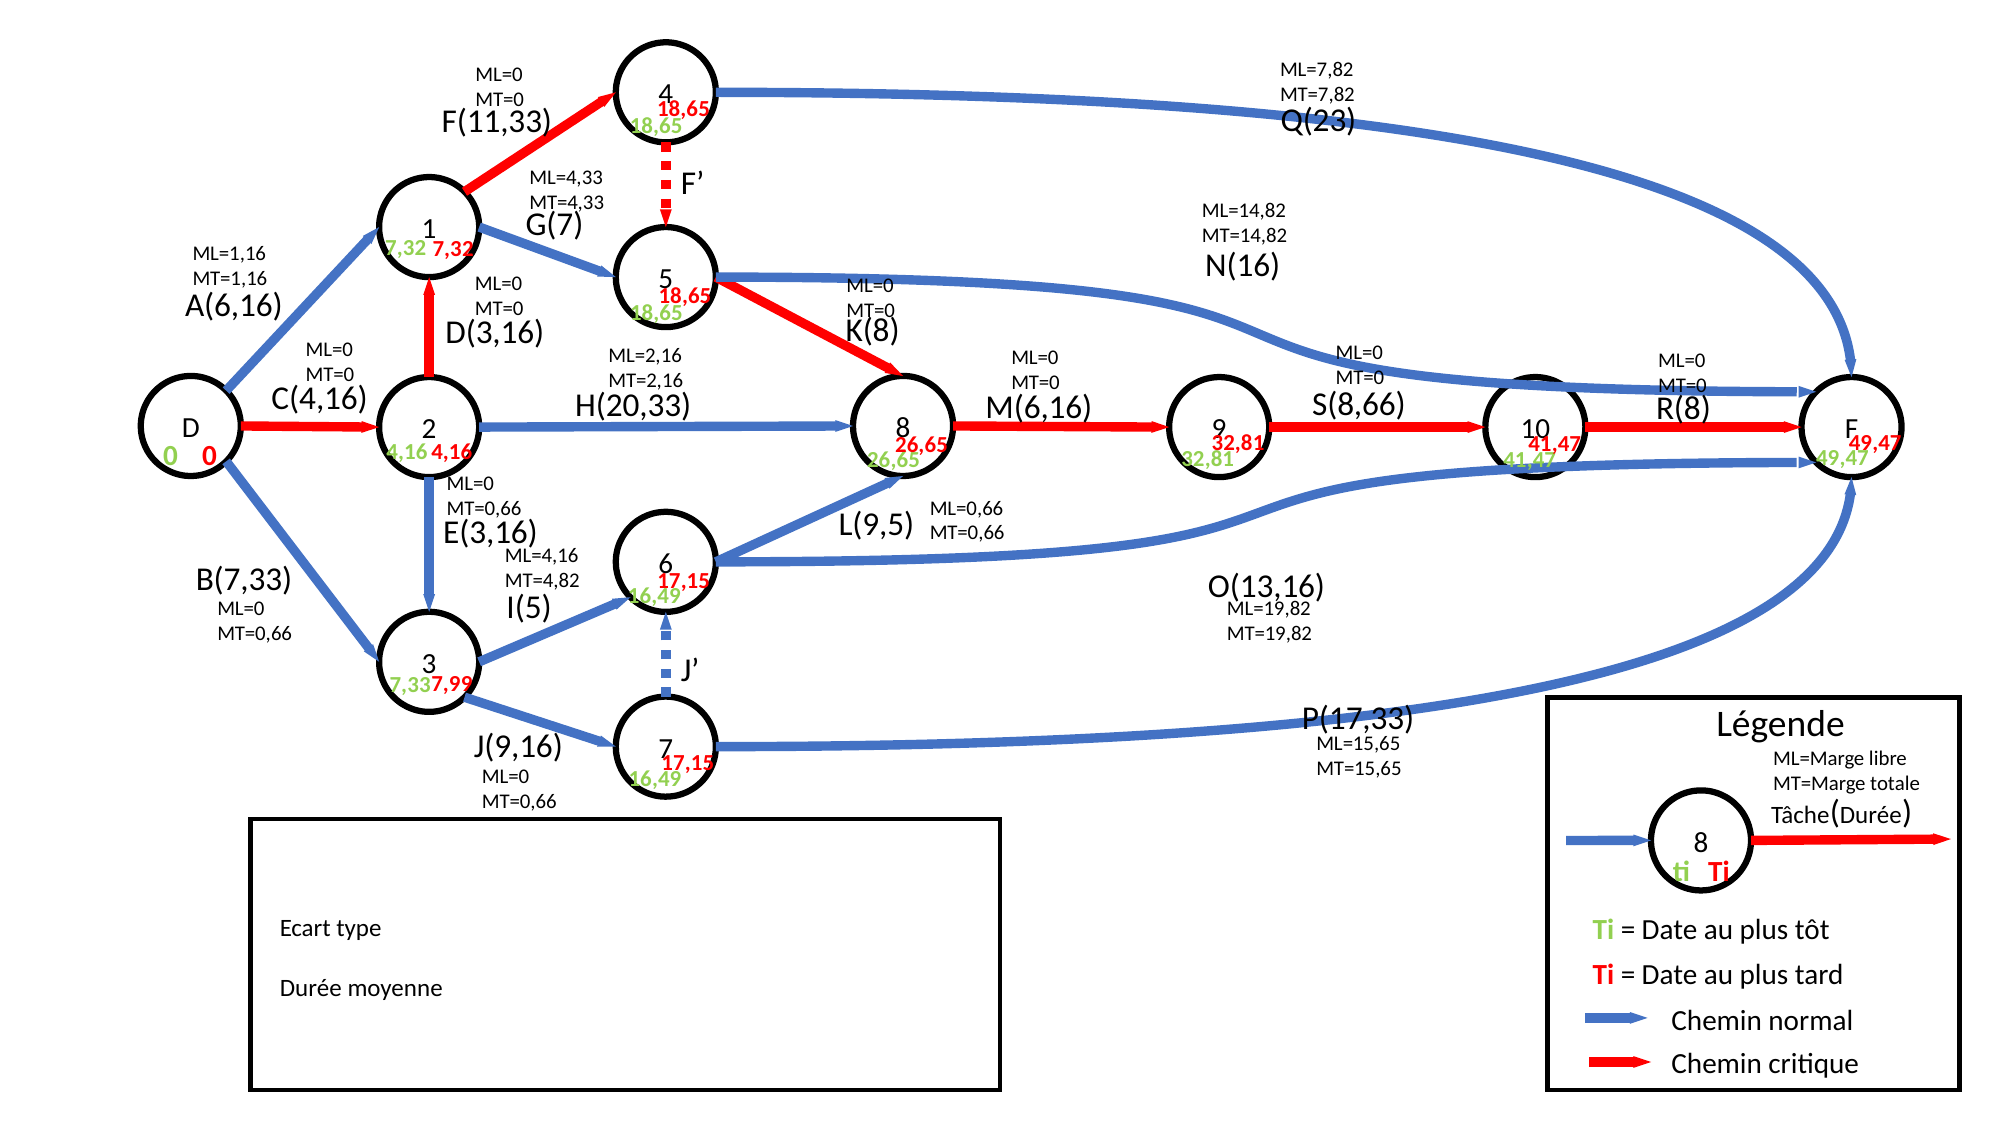

4
ML=7,82
MT=7,82
ML=0
MT=0
18,65
Q(23)
F(11,33)
18,65
F’
ML=4,33
MT=4,33
1
ML=14,82
MT=14,82
G(7)
7,32
7,32
5
ML=1,16
MT=1,16
N(16)
ML=0
MT=0
ML=0
MT=0
18,65
A(6,16)
18,65
K(8)
D(3,16)
ML=0
MT=0
ML=0
MT=0
ML=2,16
MT=2,16
ML=0
MT=0
ML=0
MT=0
C(4,16)
S(8,66)
H(20,33)
D
8
2
9
10
F
M(6,16)
R(8)
32,81
49,47
41,47
26,65
0
0
4,16
4,16
49,47
32,81
26,65
41,47
ML=0
MT=0,66
ML=0,66
MT=0,66
L(9,5)
E(3,16)
6
ML=4,16
MT=4,82
B(7,33)
O(13,16)
17,15
16,49
I(5)
ML=0
MT=0,66
ML=19,82
MT=19,82
3
J’
7,99
7,33
P(17,33)
Légende
7
J(9,16)
ML=15,65
MT=15,65
ML=Marge libre
MT=Marge totale
17,15
ML=0
MT=0,66
16,49
Tâche(Durée)
8
Ecart type
Durée moyenne
ti
Ti
Ti = Date au plus tôt
Ti = Date au plus tard
Chemin normal
Chemin critique